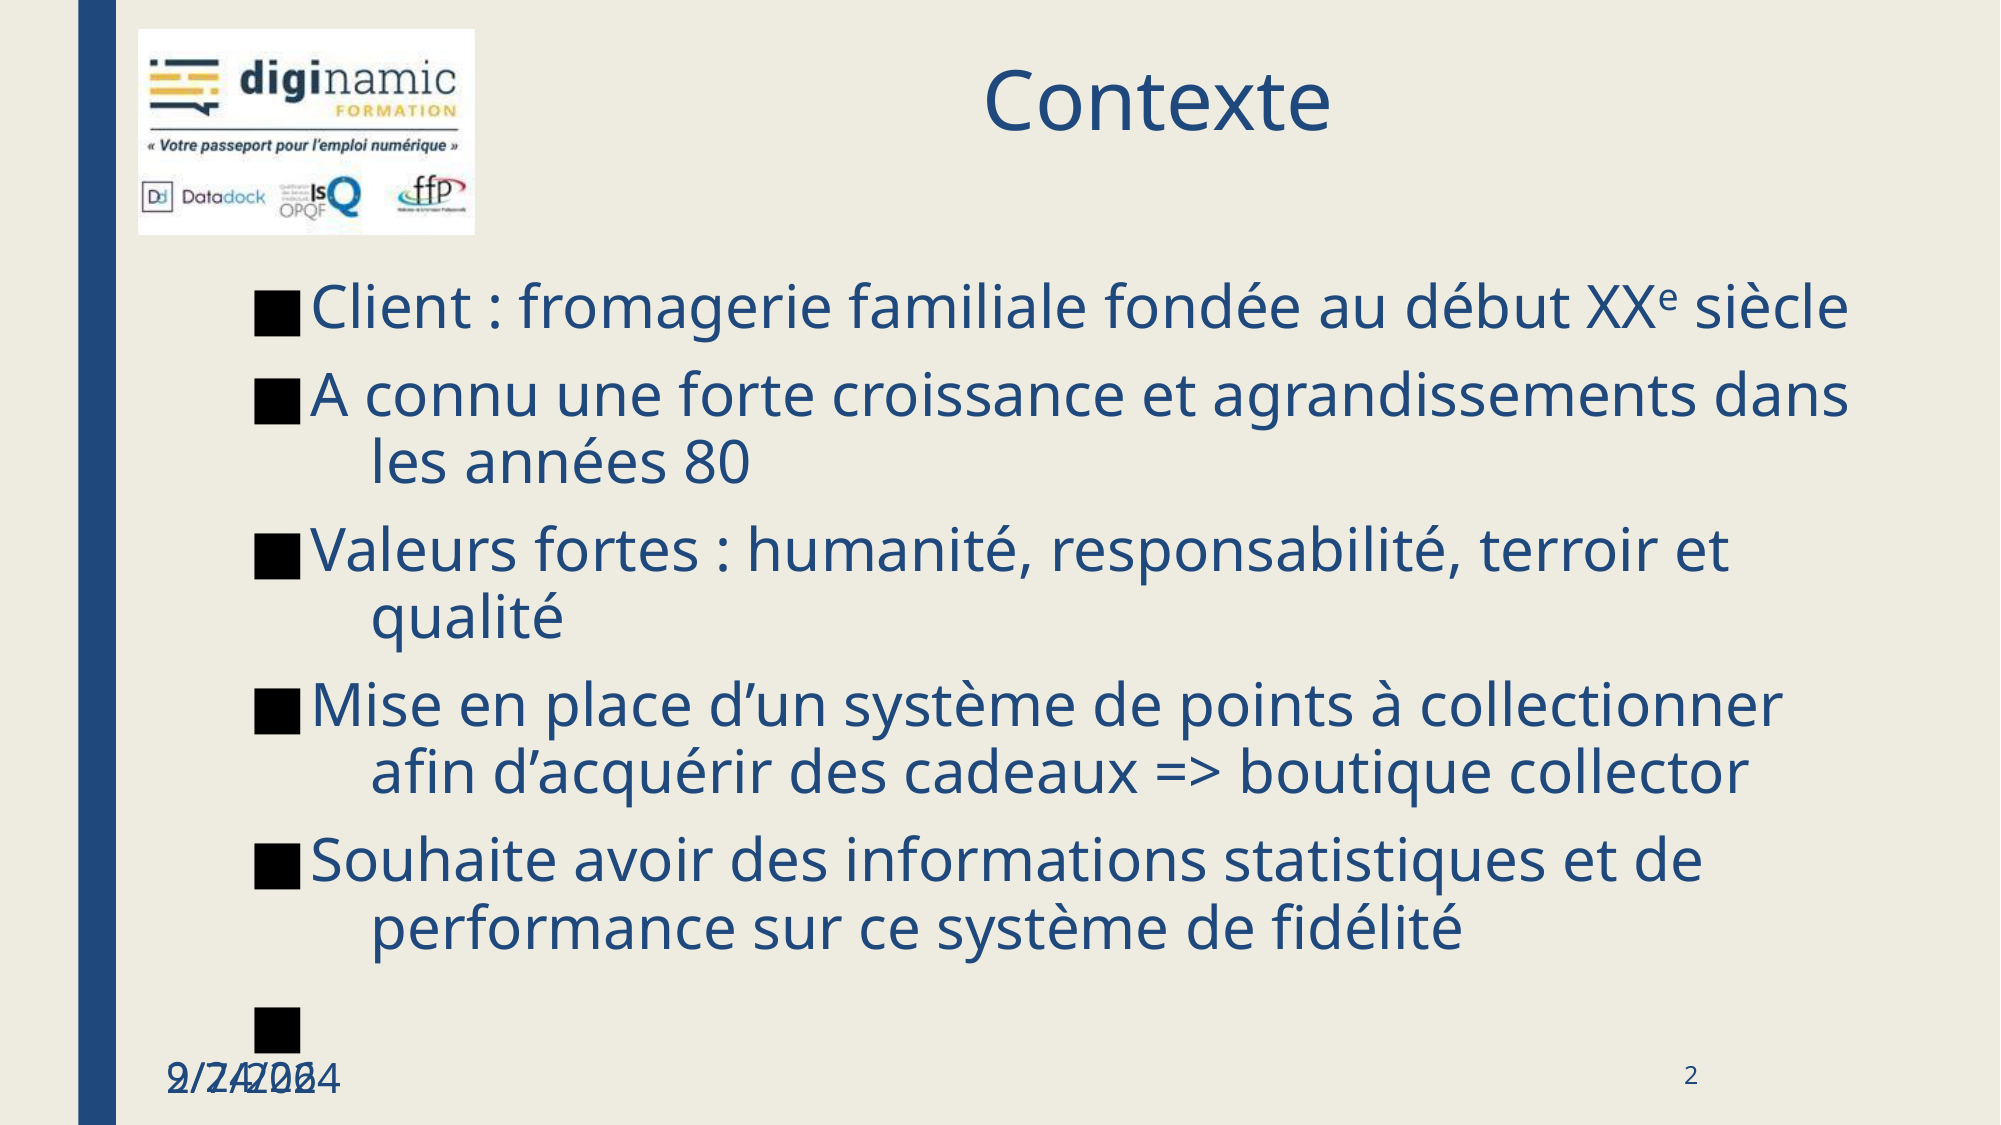

# Contexte
Client : fromagerie familiale fondée au début XXe siècle
A connu une forte croissance et agrandissements dans les années 80
Valeurs fortes : humanité, responsabilité, terroir et qualité
Mise en place d’un système de points à collectionner afin d’acquérir des cadeaux => boutique collector
Souhaite avoir des informations statistiques et de performance sur ce système de fidélité
2/7/2024
2